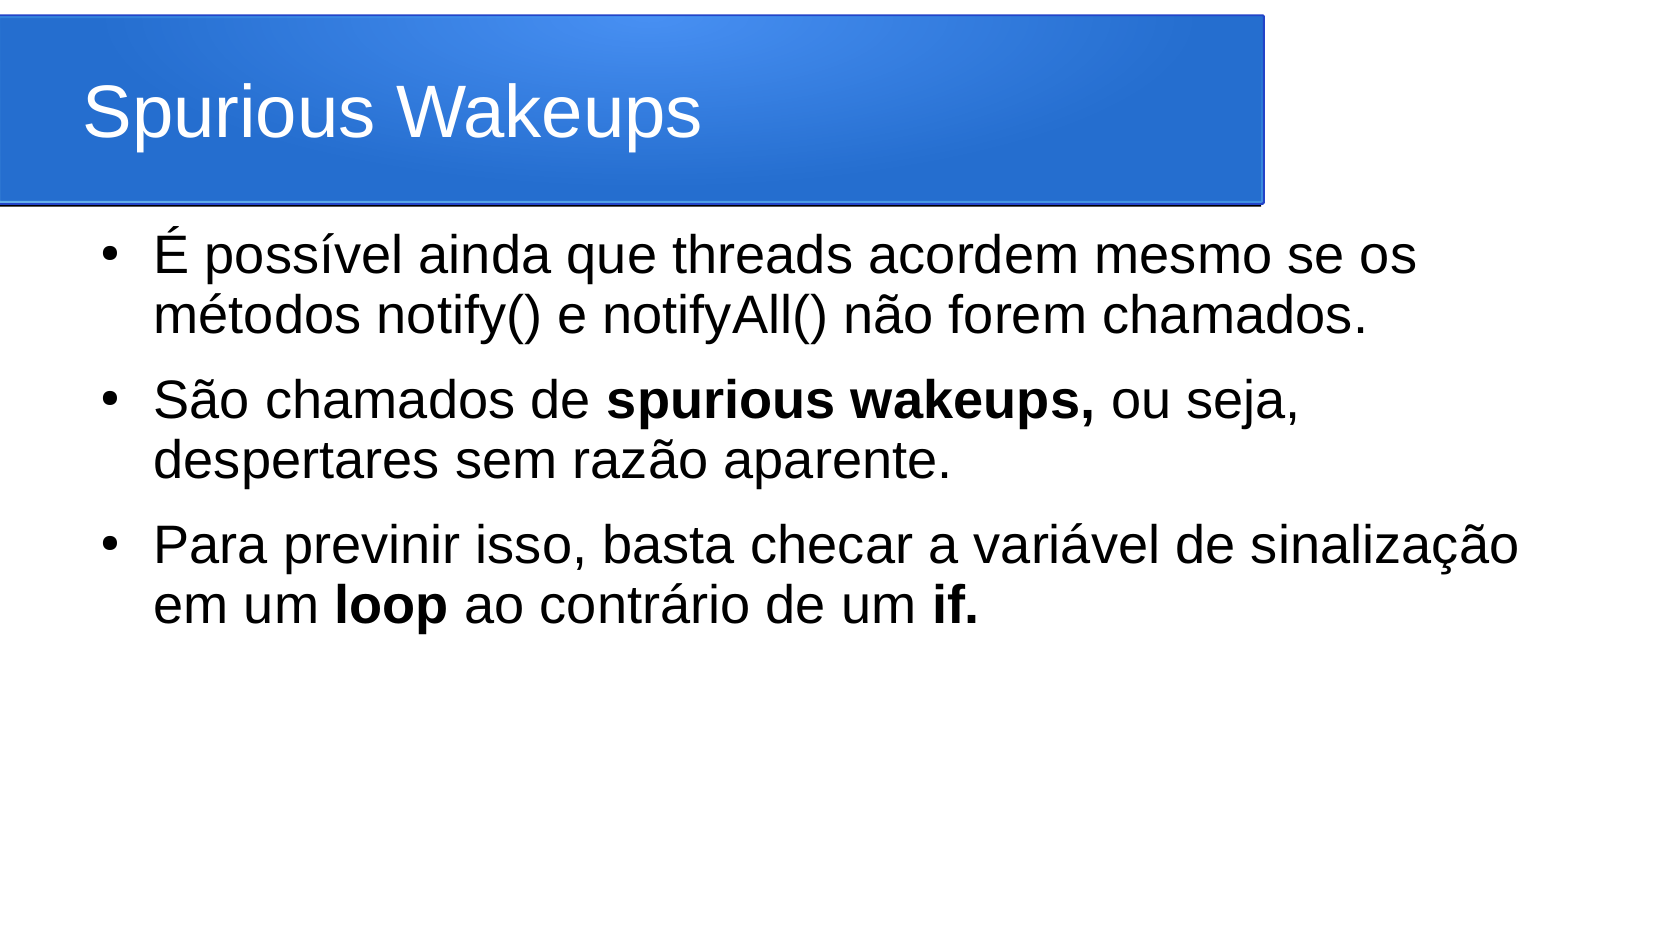

# Spurious Wakeups
É possível ainda que threads acordem mesmo se os métodos notify() e notifyAll() não forem chamados.
São chamados de spurious wakeups, ou seja, despertares sem razão aparente.
Para previnir isso, basta checar a variável de sinalização em um loop ao contrário de um if.